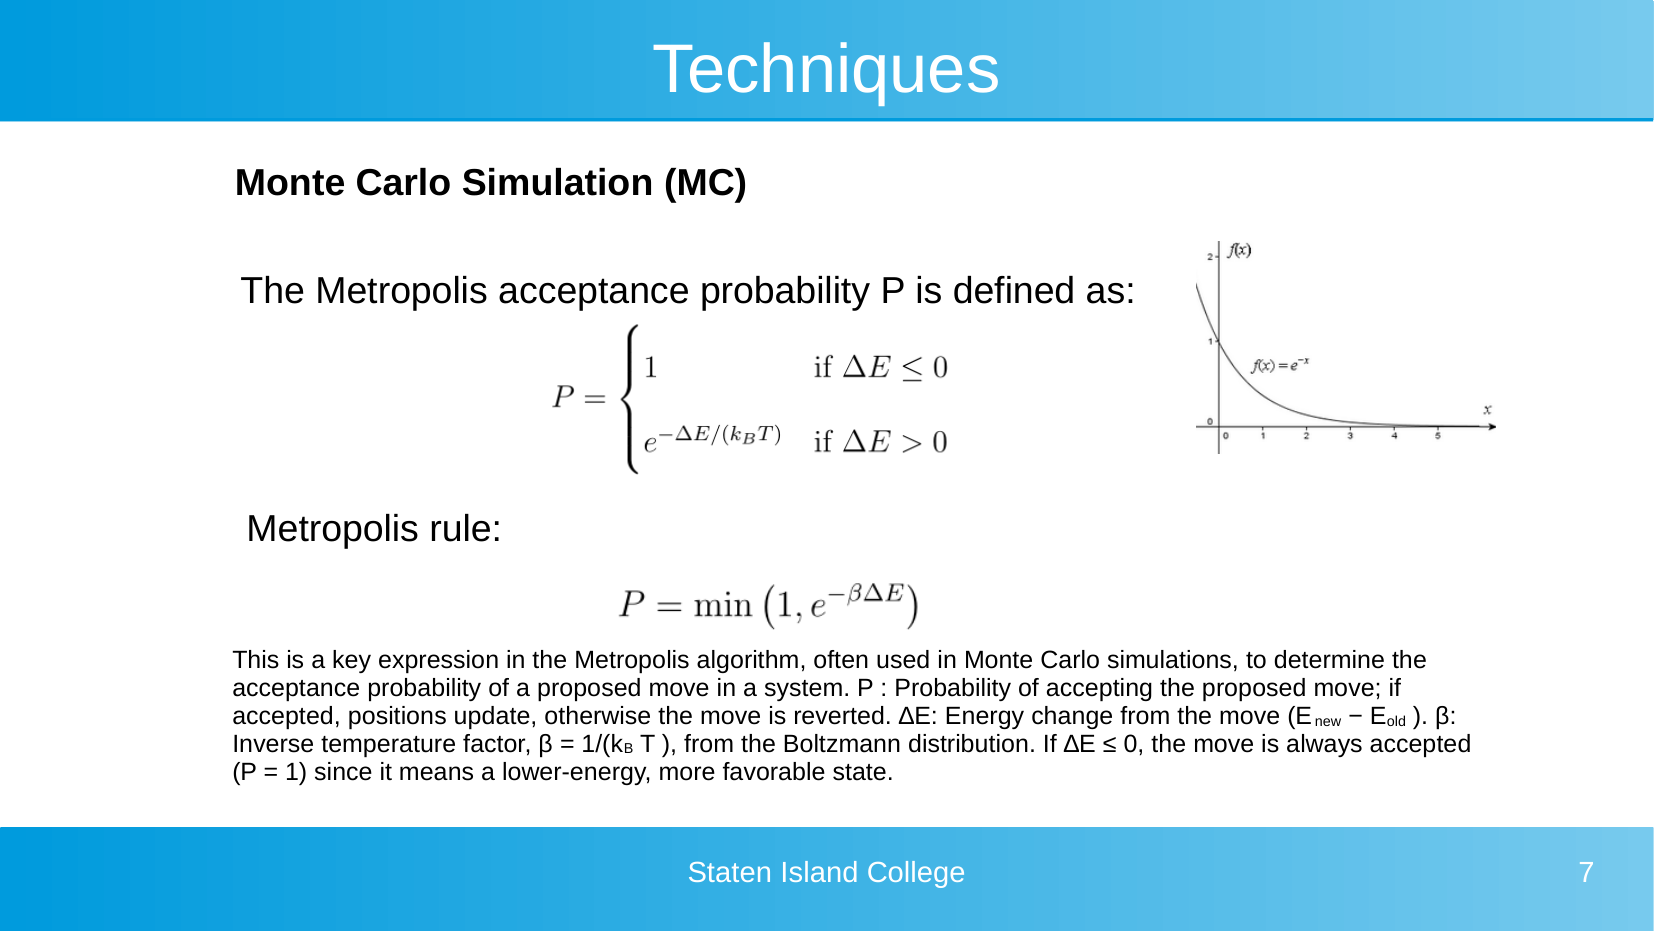

# Techniques
Monte Carlo Simulation (MC)
The Metropolis acceptance probability P is defined as:
Metropolis rule:
This is a key expression in the Metropolis algorithm, often used in Monte Carlo simulations, to determine the acceptance probability of a proposed move in a system. P : Probability of accepting the proposed move; if accepted, positions update, otherwise the move is reverted. ∆E: Energy change from the move (Enew − Eold ). β: Inverse temperature factor, β = 1/(kB T ), from the Boltzmann distribution. If ∆E ≤ 0, the move is always accepted (P = 1) since it means a lower-energy, more favorable state.
Staten Island College
7